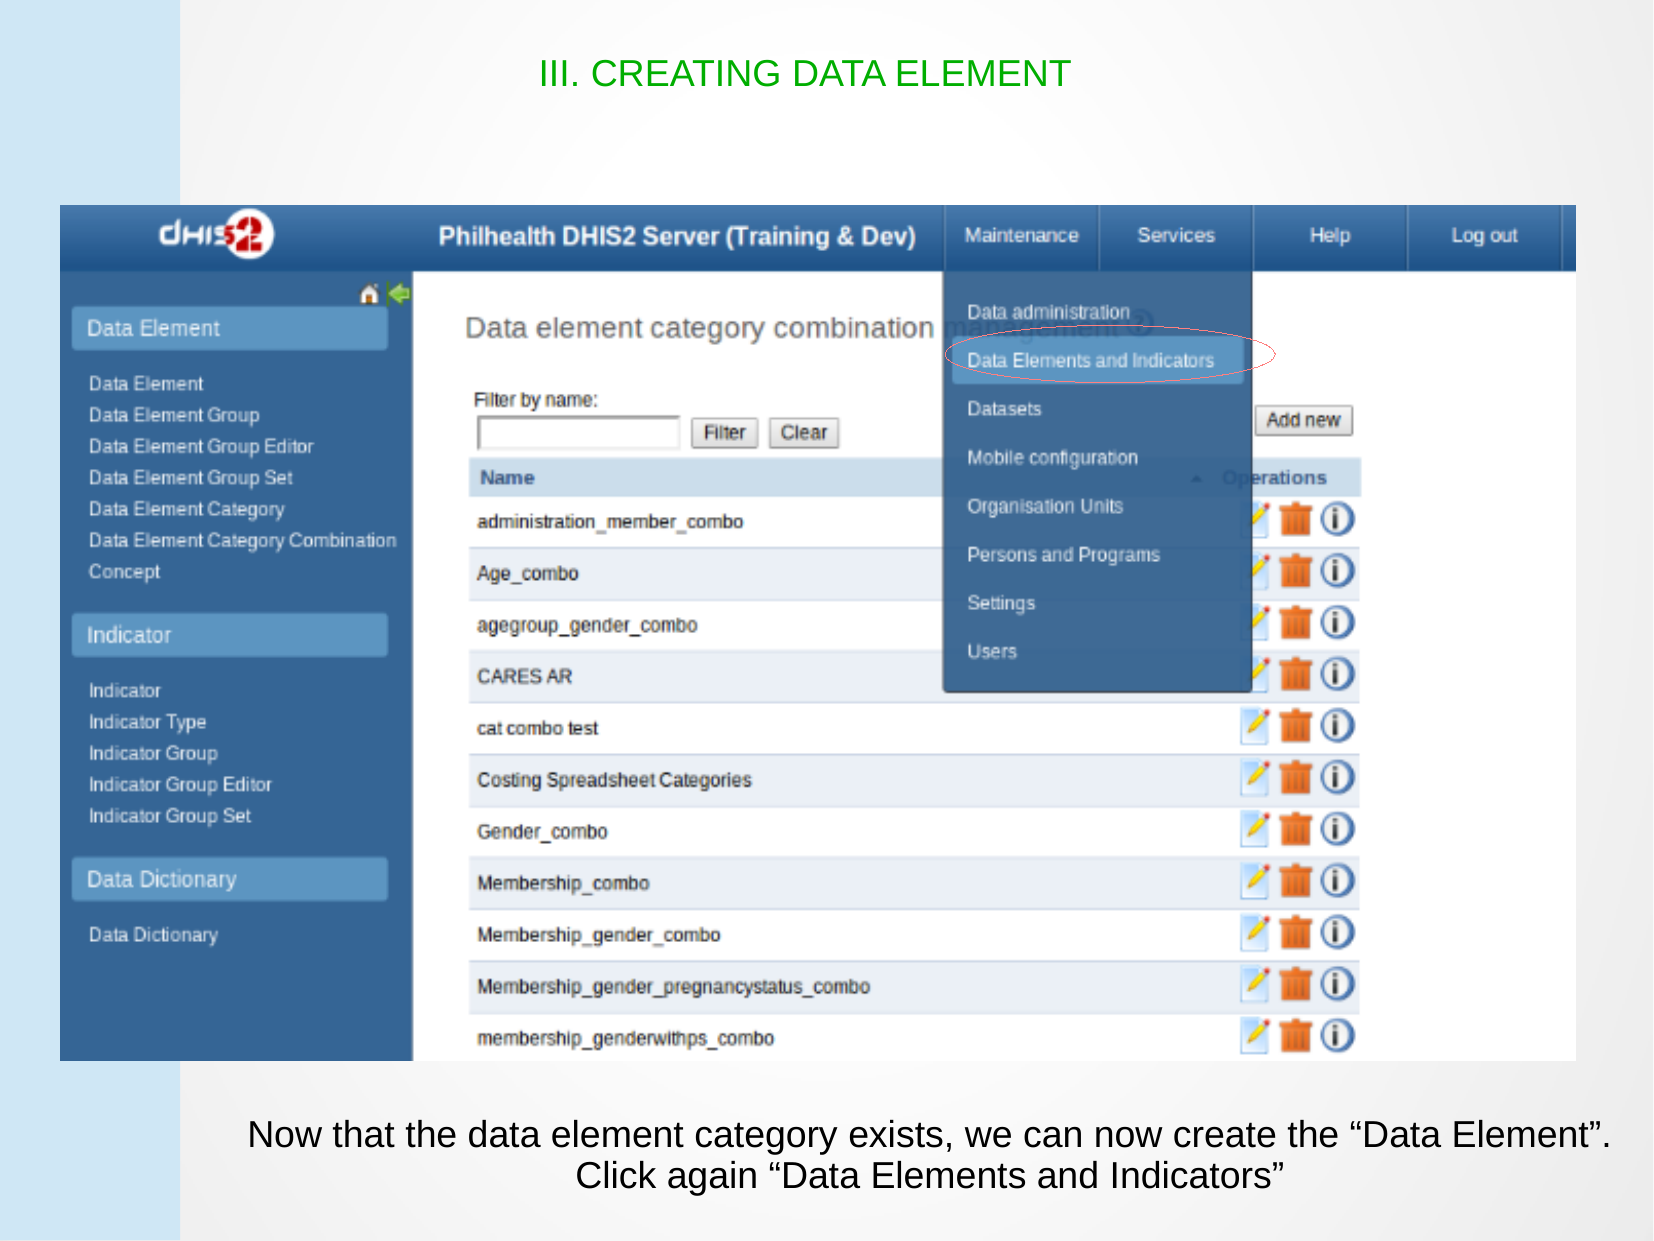

III. CREATING DATA ELEMENT
Now that the data element category exists, we can now create the “Data Element”.
Click again “Data Elements and Indicators”